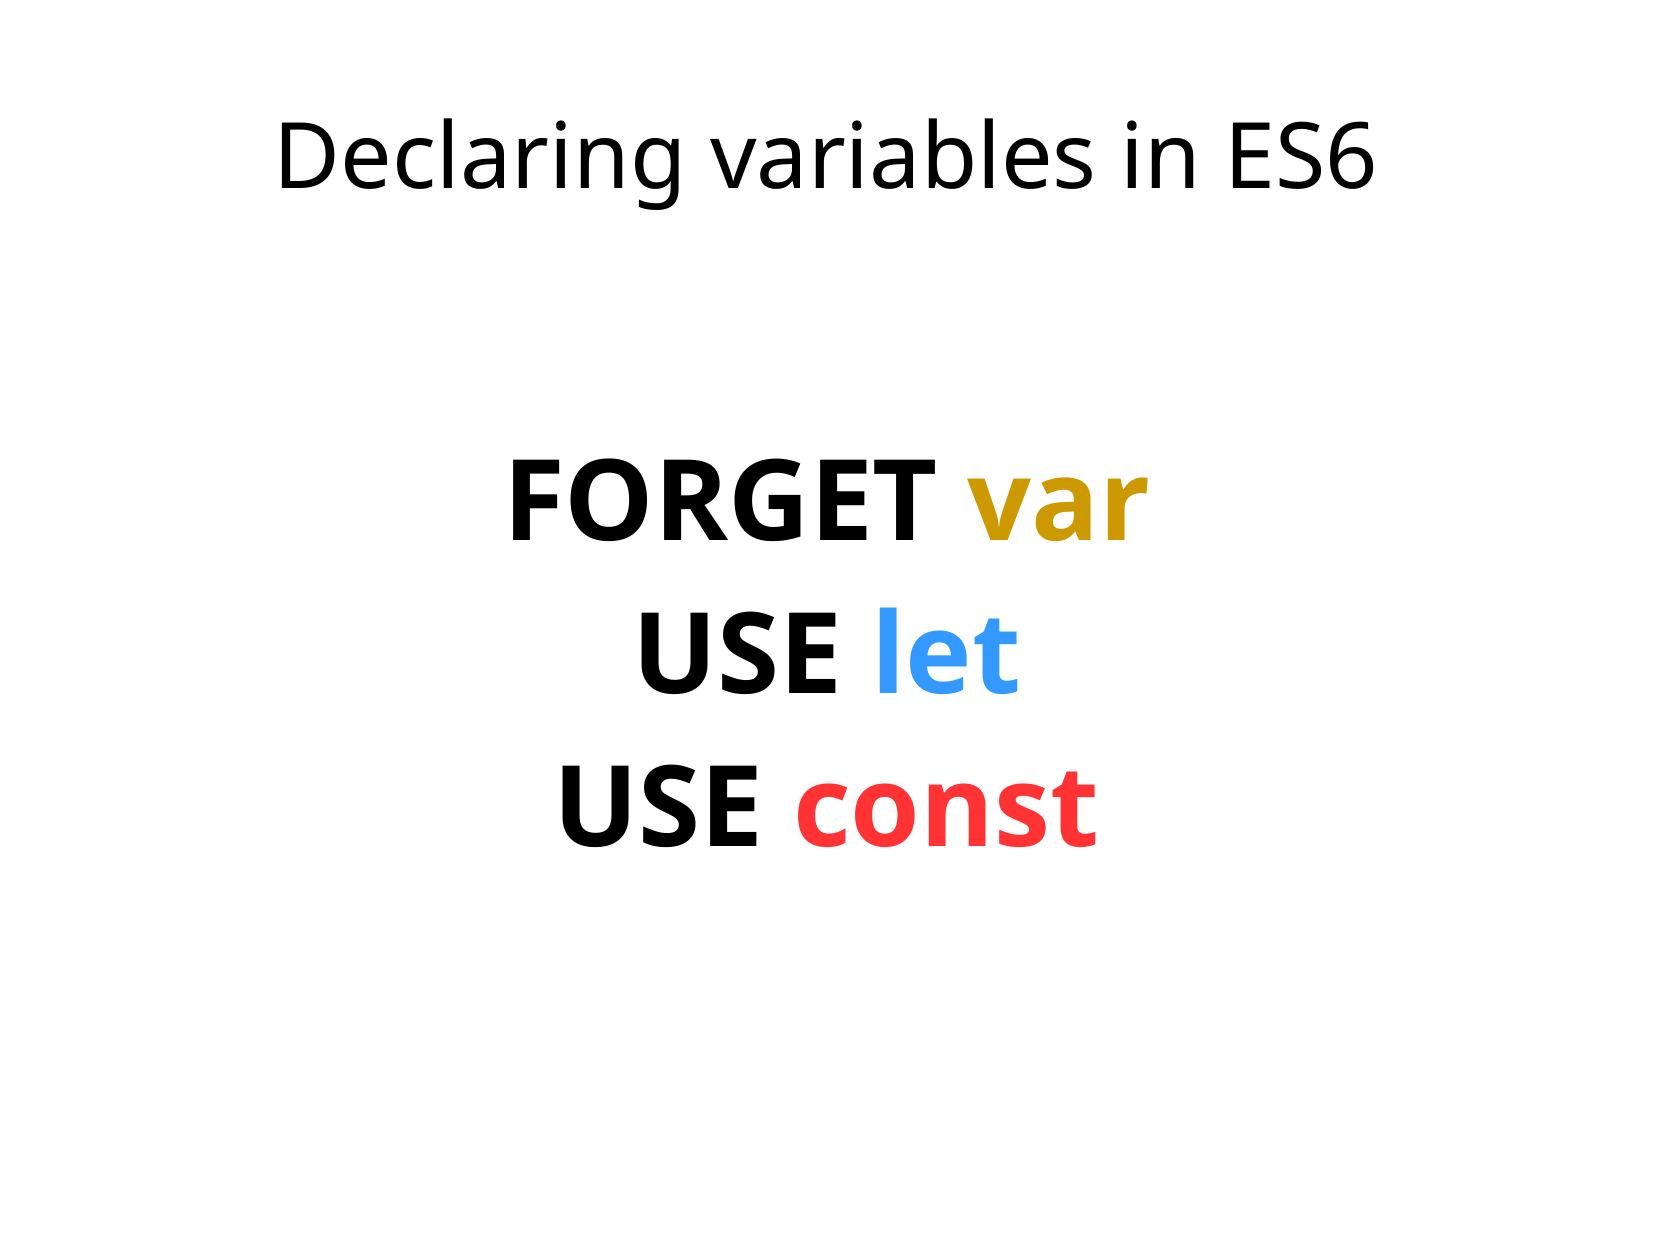

# Declaring variables in ES6
FORGET var
USE let
USE const